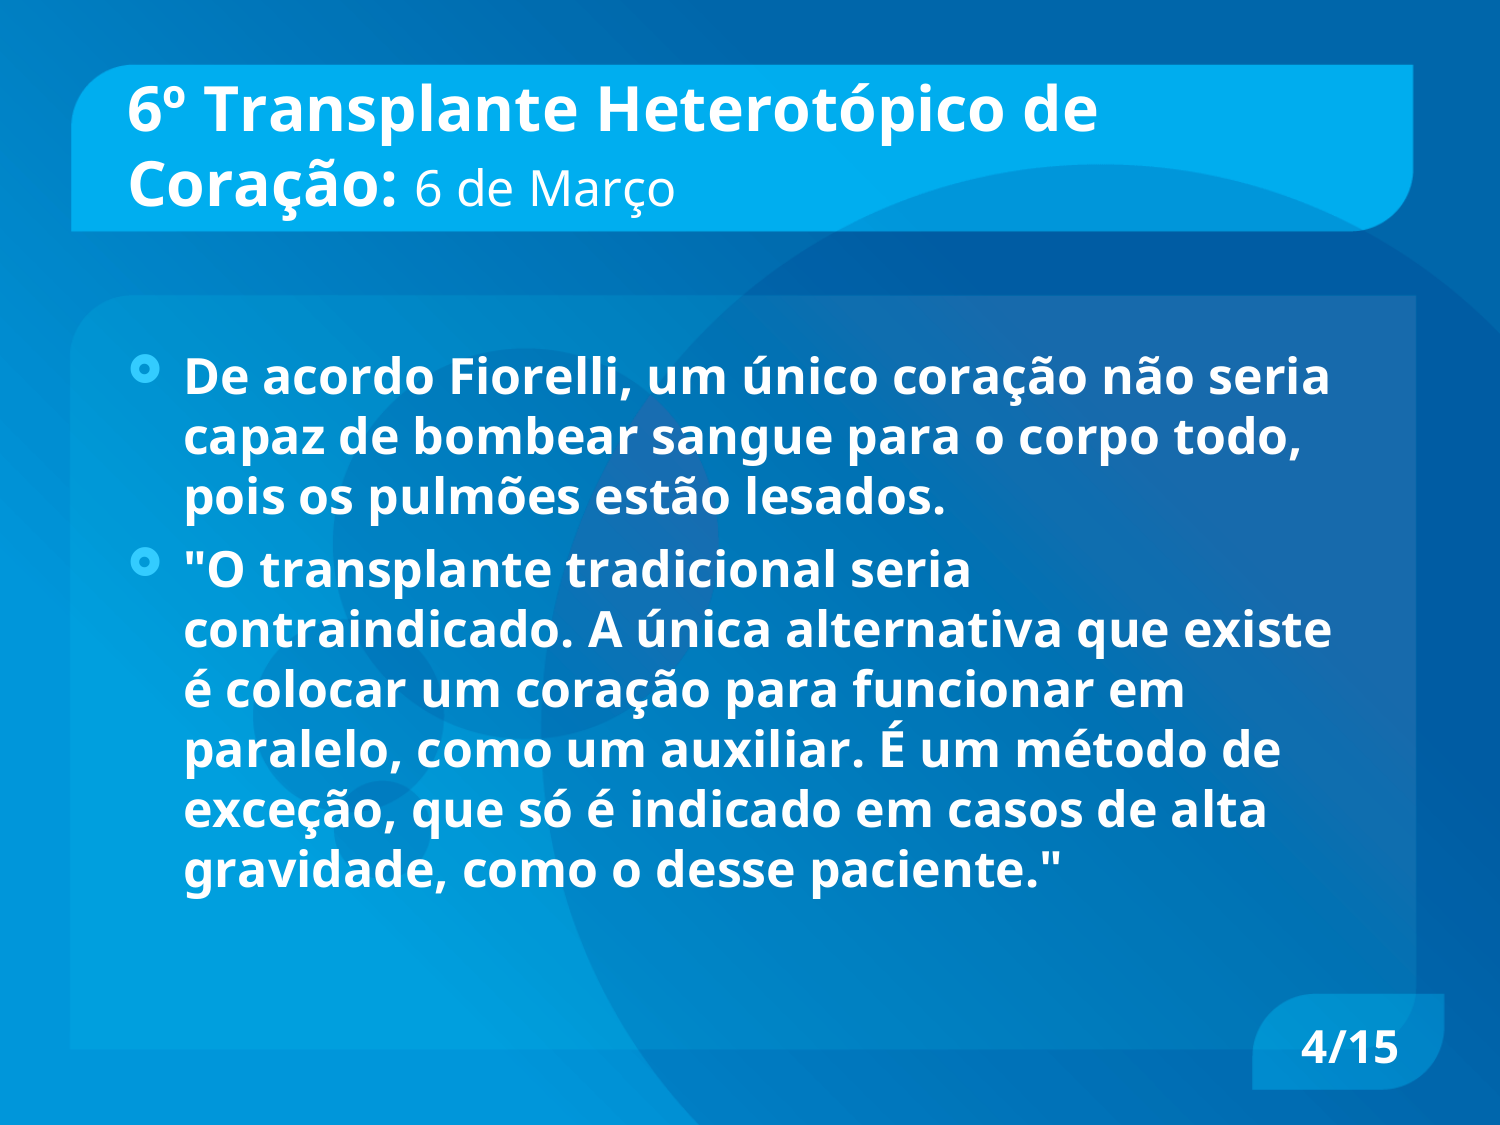

# 6º Transplante Heterotópico de Coração: 6 de Março
De acordo Fiorelli, um único coração não seria capaz de bombear sangue para o corpo todo, pois os pulmões estão lesados.
"O transplante tradicional seria contraindicado. A única alternativa que existe é colocar um coração para funcionar em paralelo, como um auxiliar. É um método de exceção, que só é indicado em casos de alta gravidade, como o desse paciente."
4/15